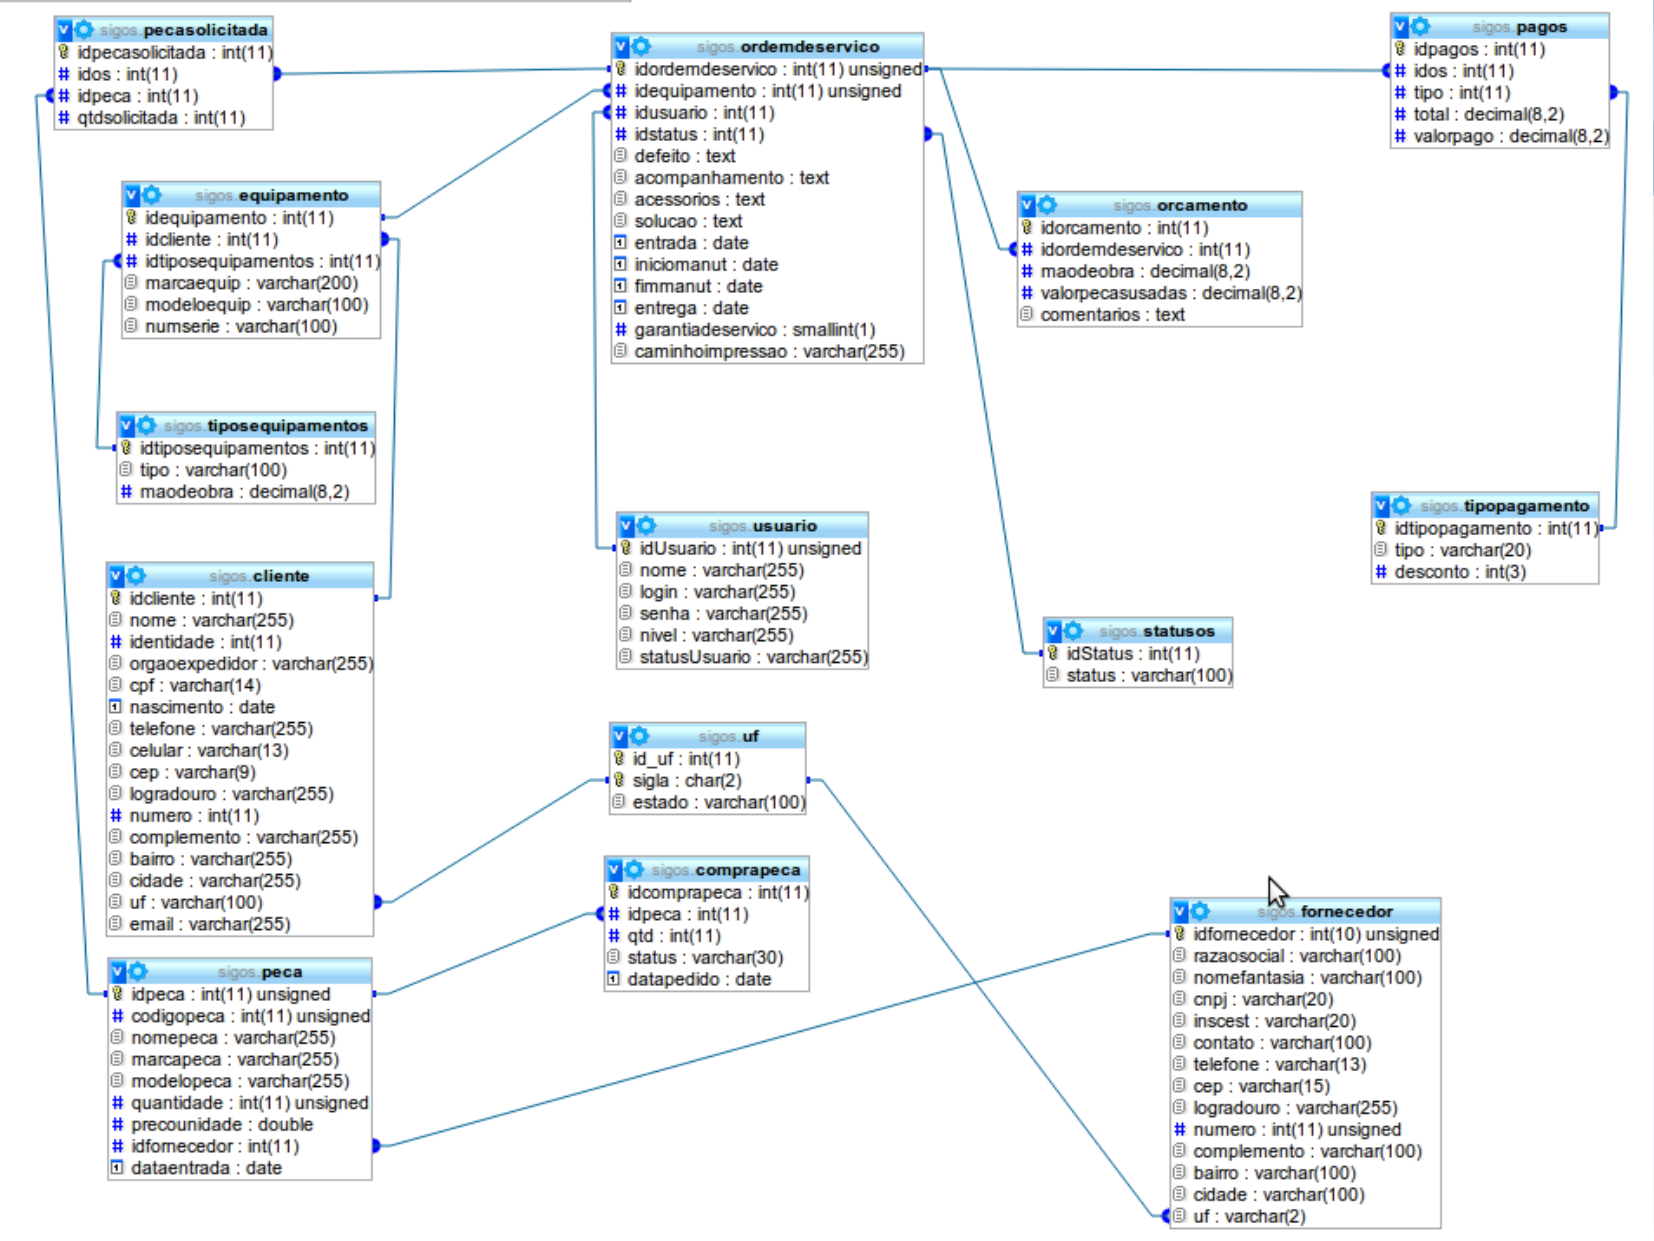

# SiGOS
Projeto lógico do banco de dados